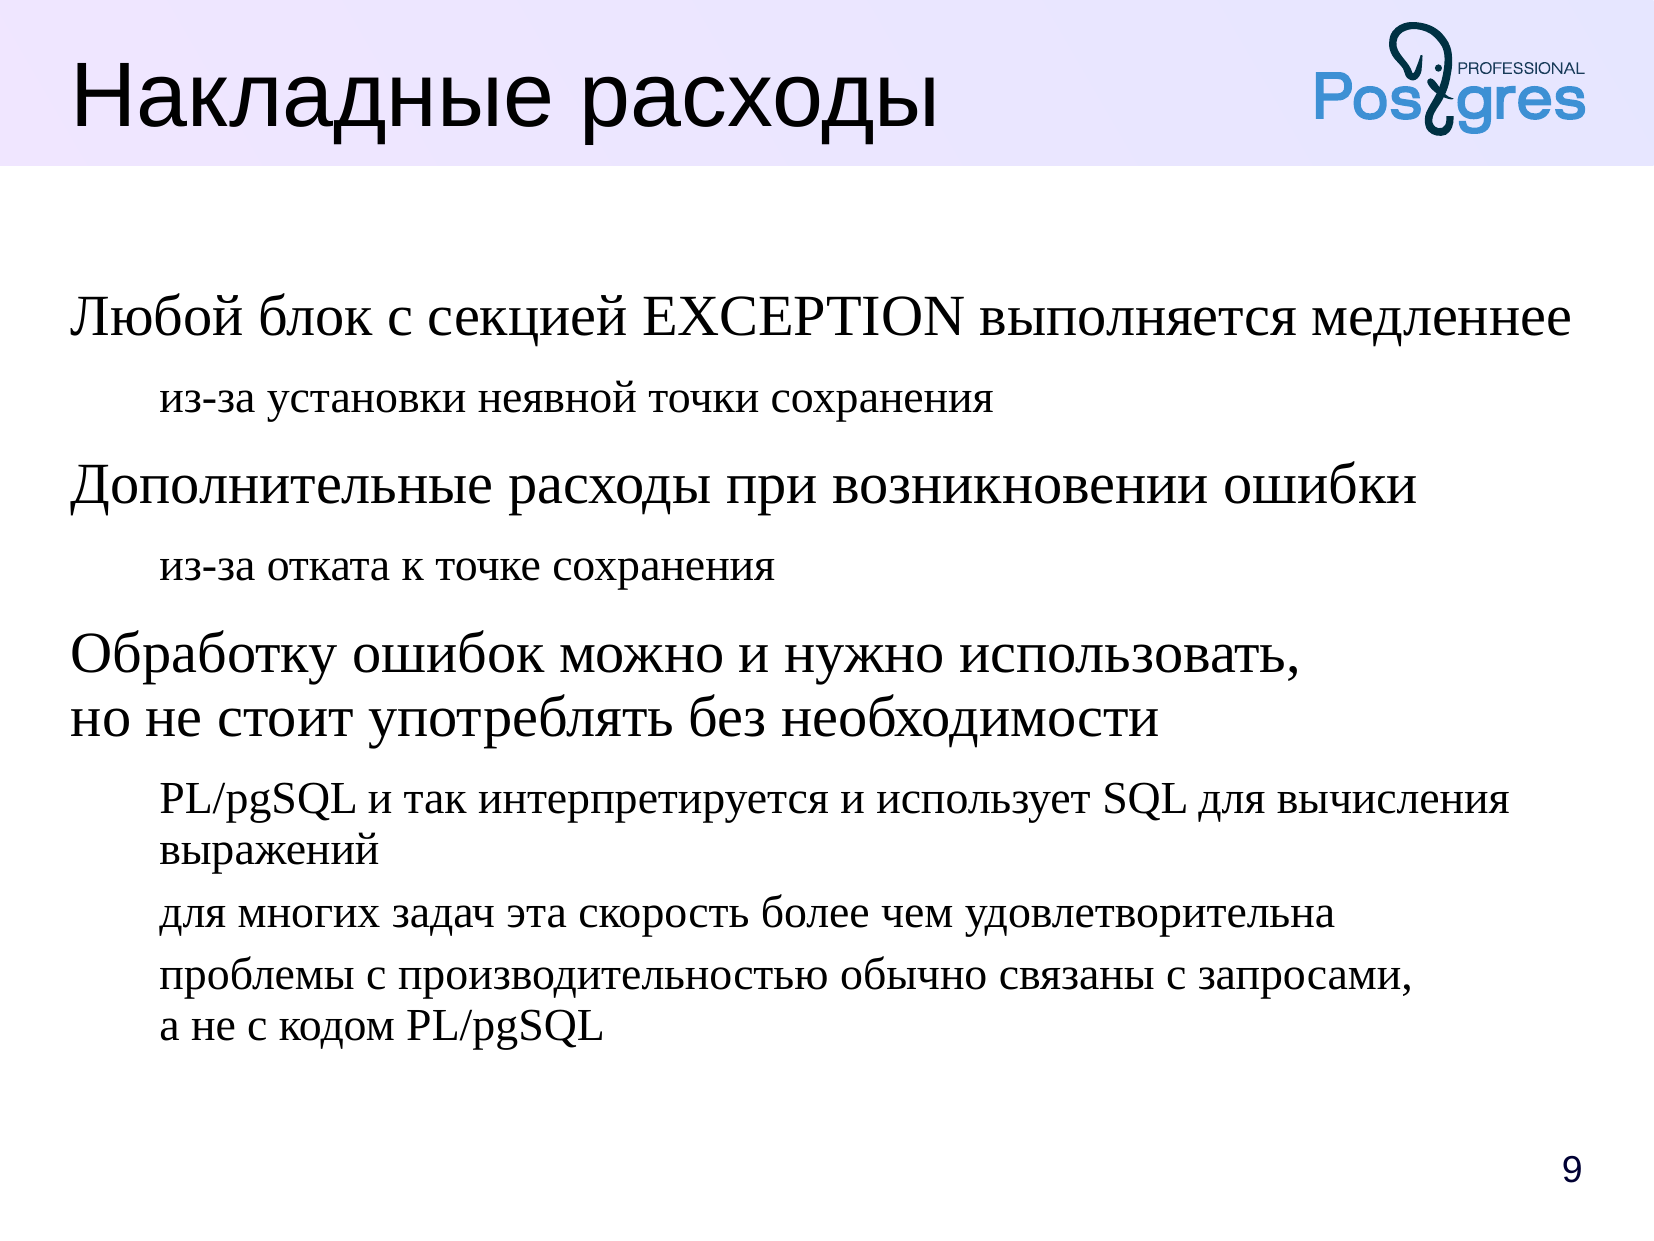

# Накладные расходы
Любой блок с секцией EXCEPTION выполняется медленнее
из-за установки неявной точки сохранения
Дополнительные расходы при возникновении ошибки
из-за отката к точке сохранения
Обработку ошибок можно и нужно использовать,
но не стоит употреблять без необходимости
PL/pgSQL и так интерпретируется и использует SQL для вычисления выражений
для многих задач эта скорость более чем удовлетворительна
проблемы с производительностью обычно связаны с запросами,
а не с кодом PL/pgSQL